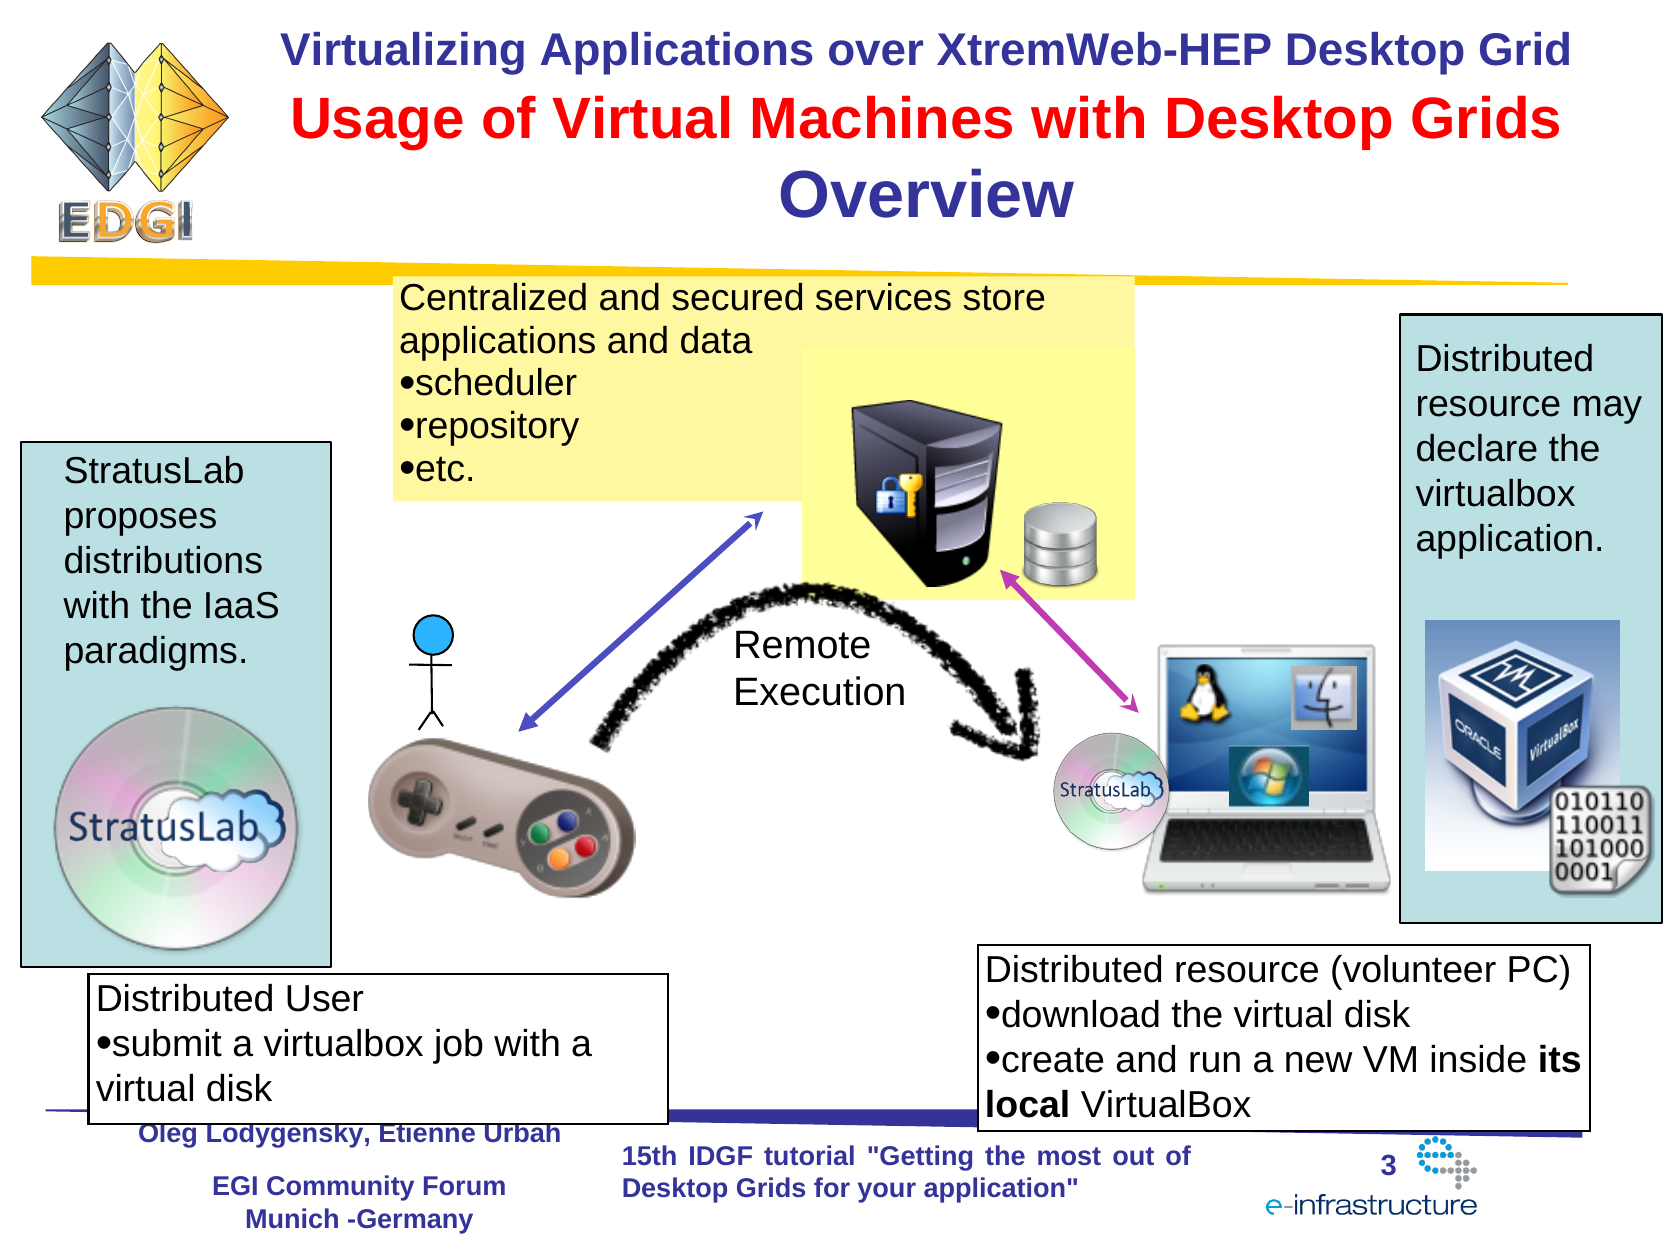

Virtualizing Applications over XtremWeb-HEP Desktop Grid
Usage of Virtual Machines with Desktop Grids
Overview
Centralized and secured services store applications and data
scheduler
repository
etc.
Distributed resource may declare the virtualbox application.
StratusLab proposes distributions with the IaaS paradigms.
Remote
Execution
Distributed resource (volunteer PC)
download the virtual disk
create and run a new VM inside its local VirtualBox
Distributed User
submit a virtualbox job with a virtual disk
3